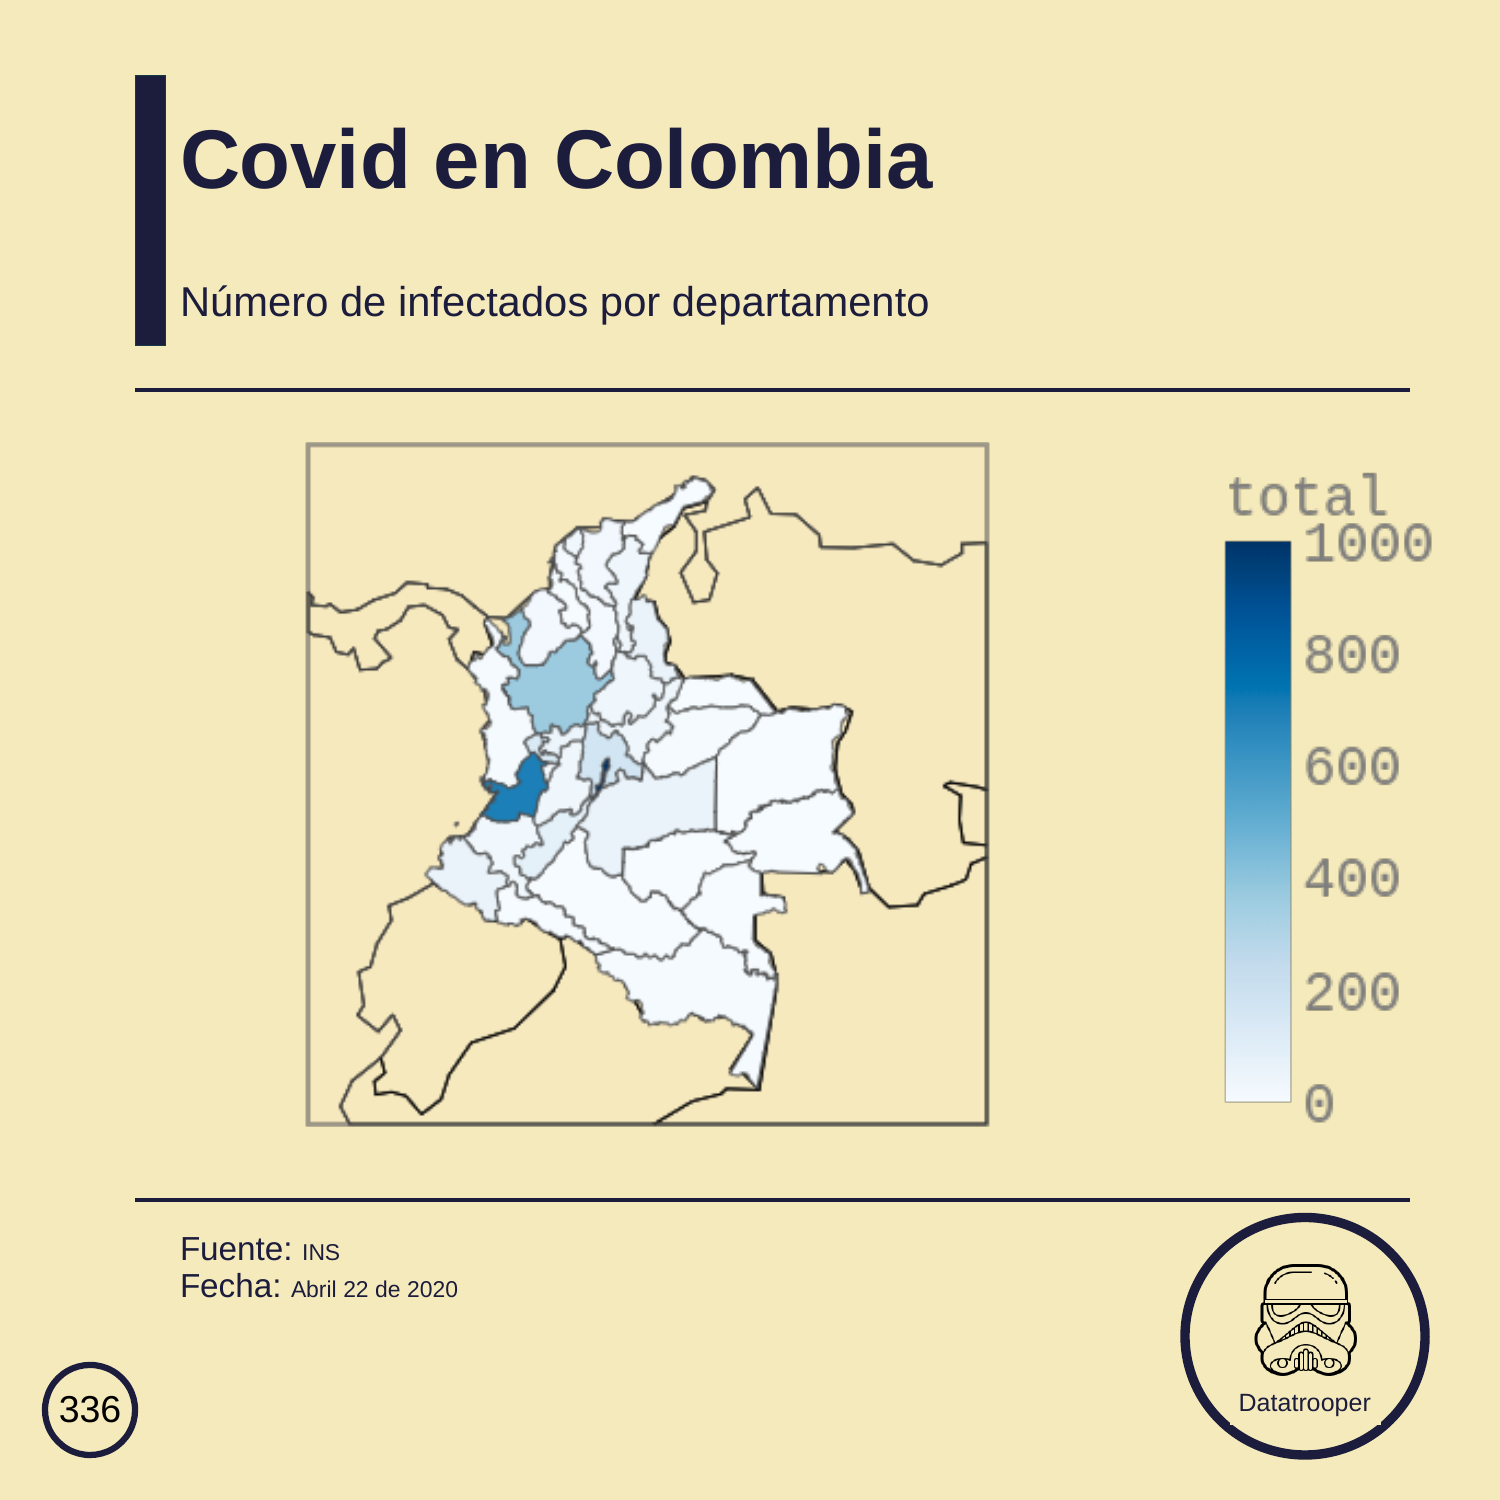

# Covid en Colombia
Número de infectados por departamento
Fuente: INS
Fecha: Abril 22 de 2020
336
Datatrooper